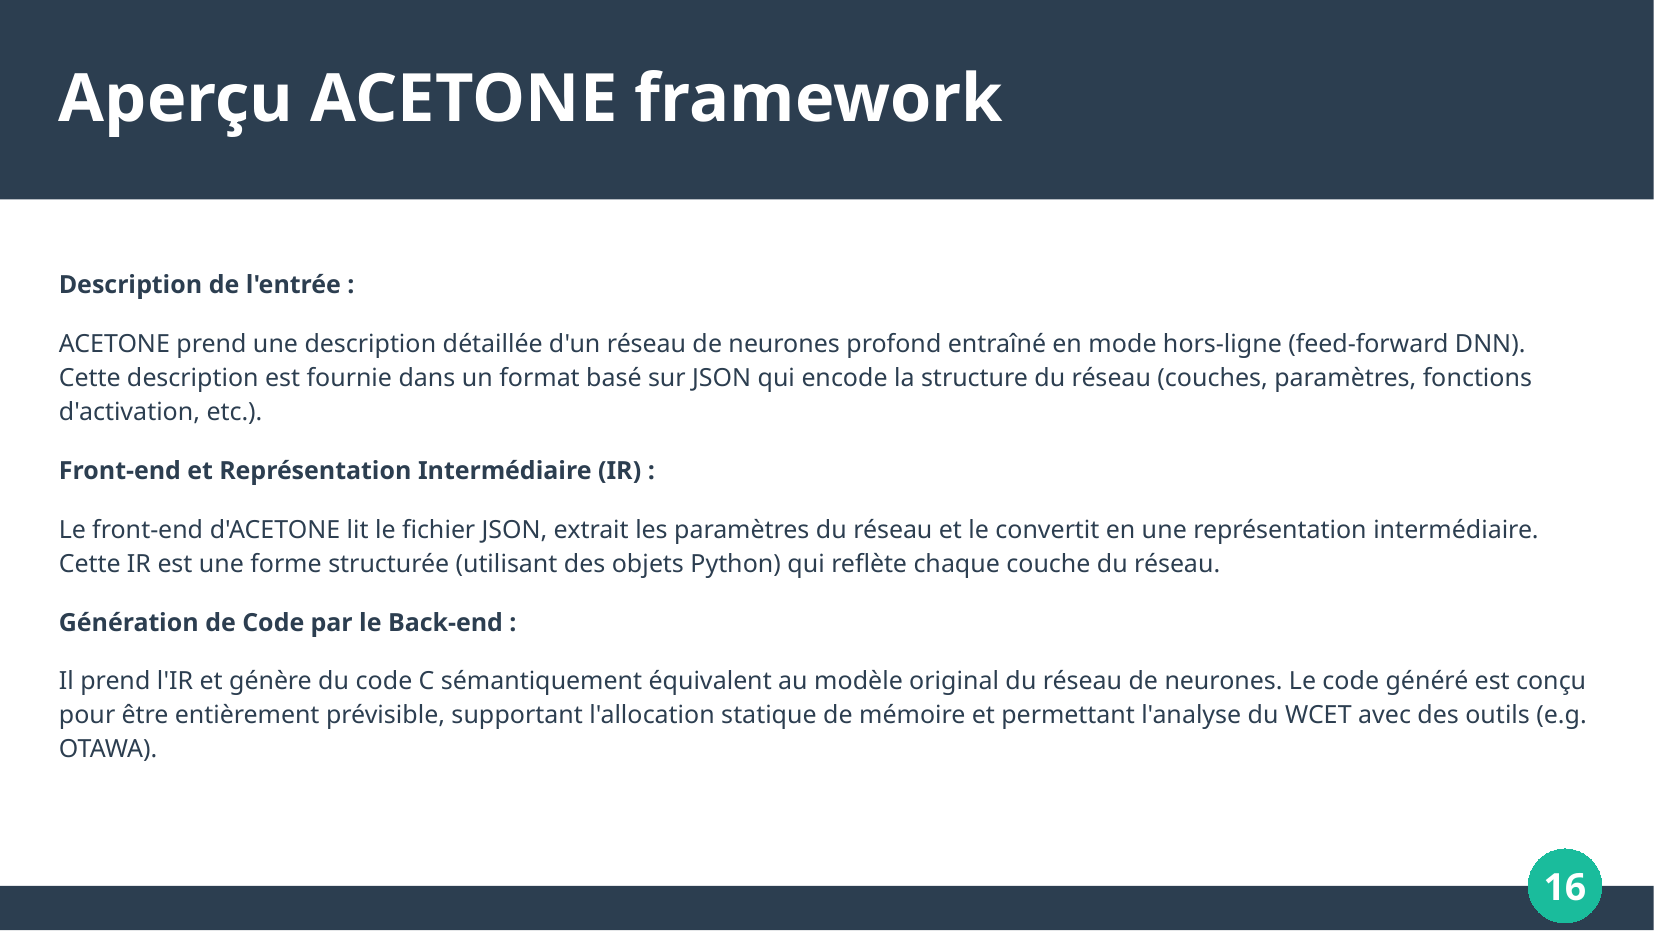

Aperçu ACETONE framework
# Description de l'entrée :
ACETONE prend une description détaillée d'un réseau de neurones profond entraîné en mode hors-ligne (feed-forward DNN). Cette description est fournie dans un format basé sur JSON qui encode la structure du réseau (couches, paramètres, fonctions d'activation, etc.).
Front-end et Représentation Intermédiaire (IR) :
Le front-end d'ACETONE lit le fichier JSON, extrait les paramètres du réseau et le convertit en une représentation intermédiaire. Cette IR est une forme structurée (utilisant des objets Python) qui reflète chaque couche du réseau.
Génération de Code par le Back-end :
Il prend l'IR et génère du code C sémantiquement équivalent au modèle original du réseau de neurones. Le code généré est conçu pour être entièrement prévisible, supportant l'allocation statique de mémoire et permettant l'analyse du WCET avec des outils (e.g. OTAWA).
16